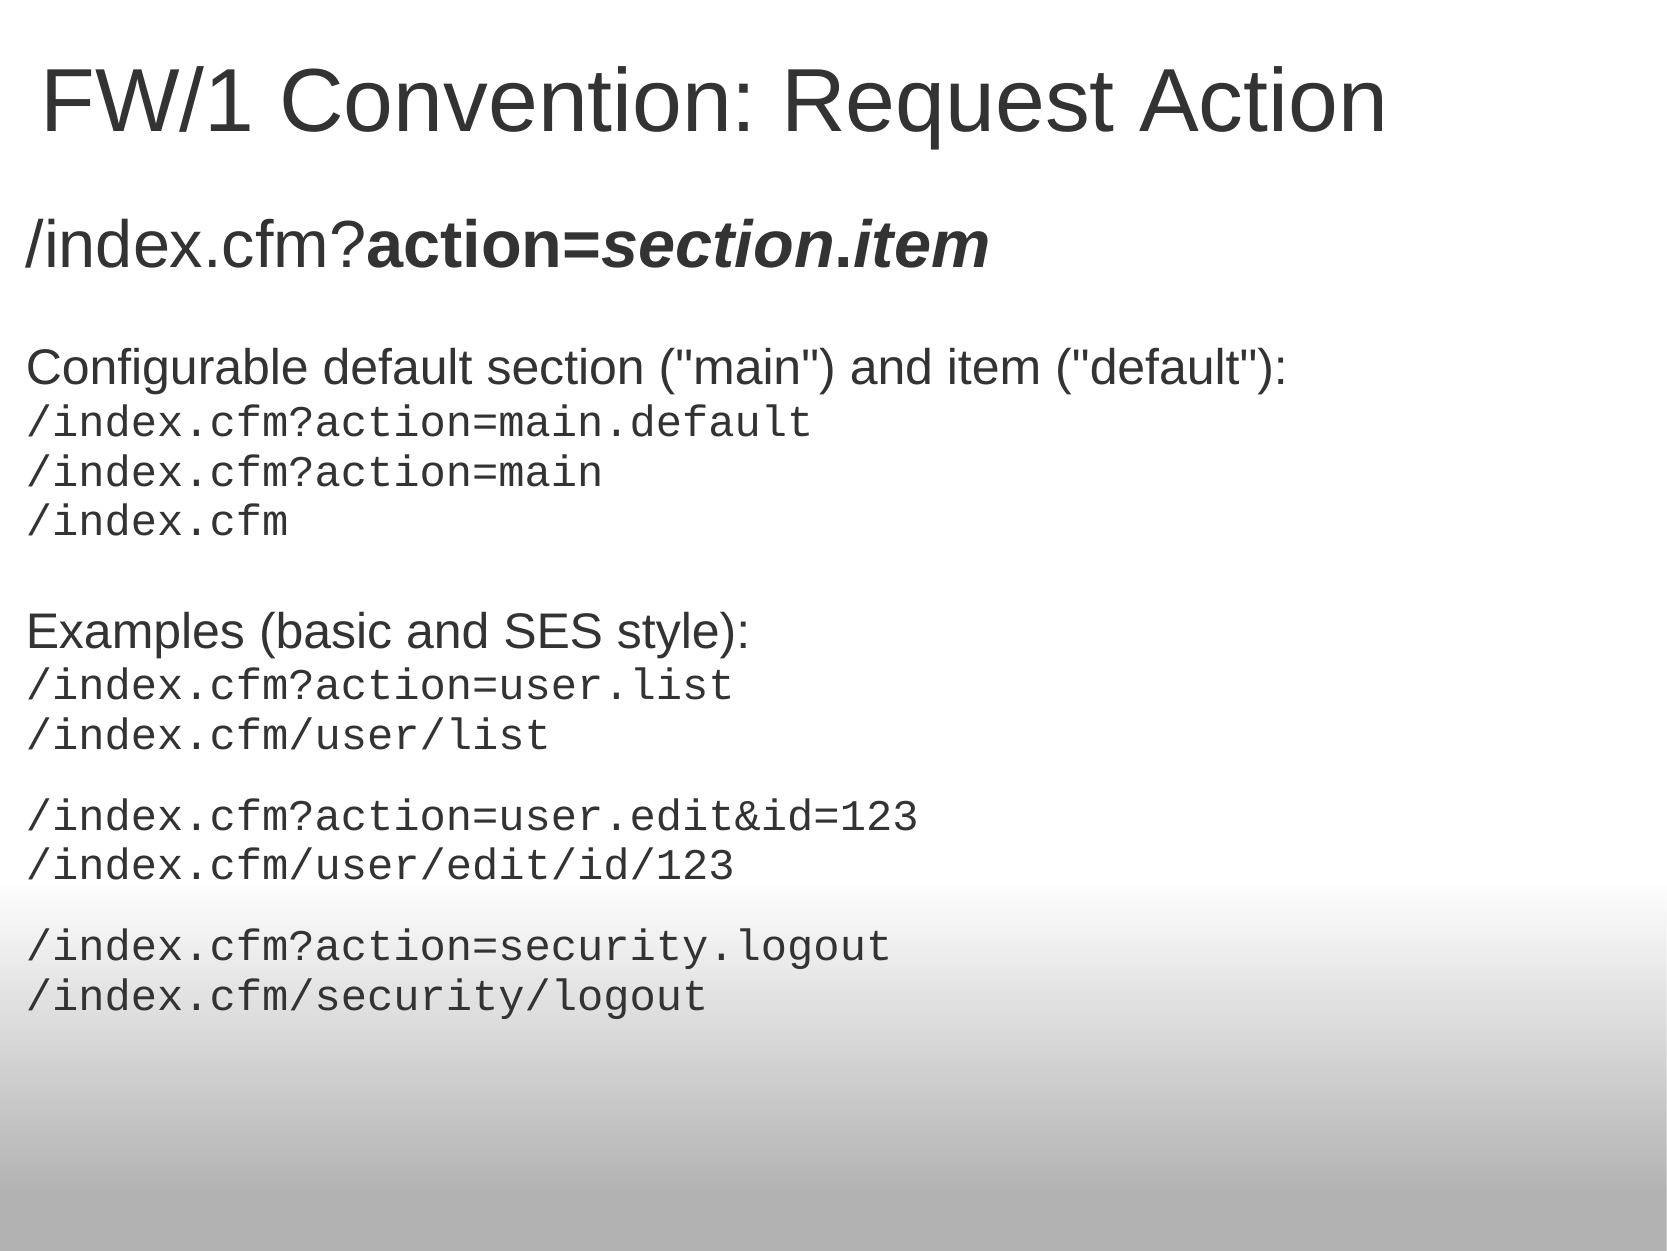

# FW/1 Convention: Request Action
/index.cfm?action=section.item
Configurable default section ("main") and item ("default"):
/index.cfm?action=main.default
/index.cfm?action=main
/index.cfm
Examples (basic and SES style):
/index.cfm?action=user.list
/index.cfm/user/list
/index.cfm?action=user.edit&id=123
/index.cfm/user/edit/id/123
/index.cfm?action=security.logout
/index.cfm/security/logout